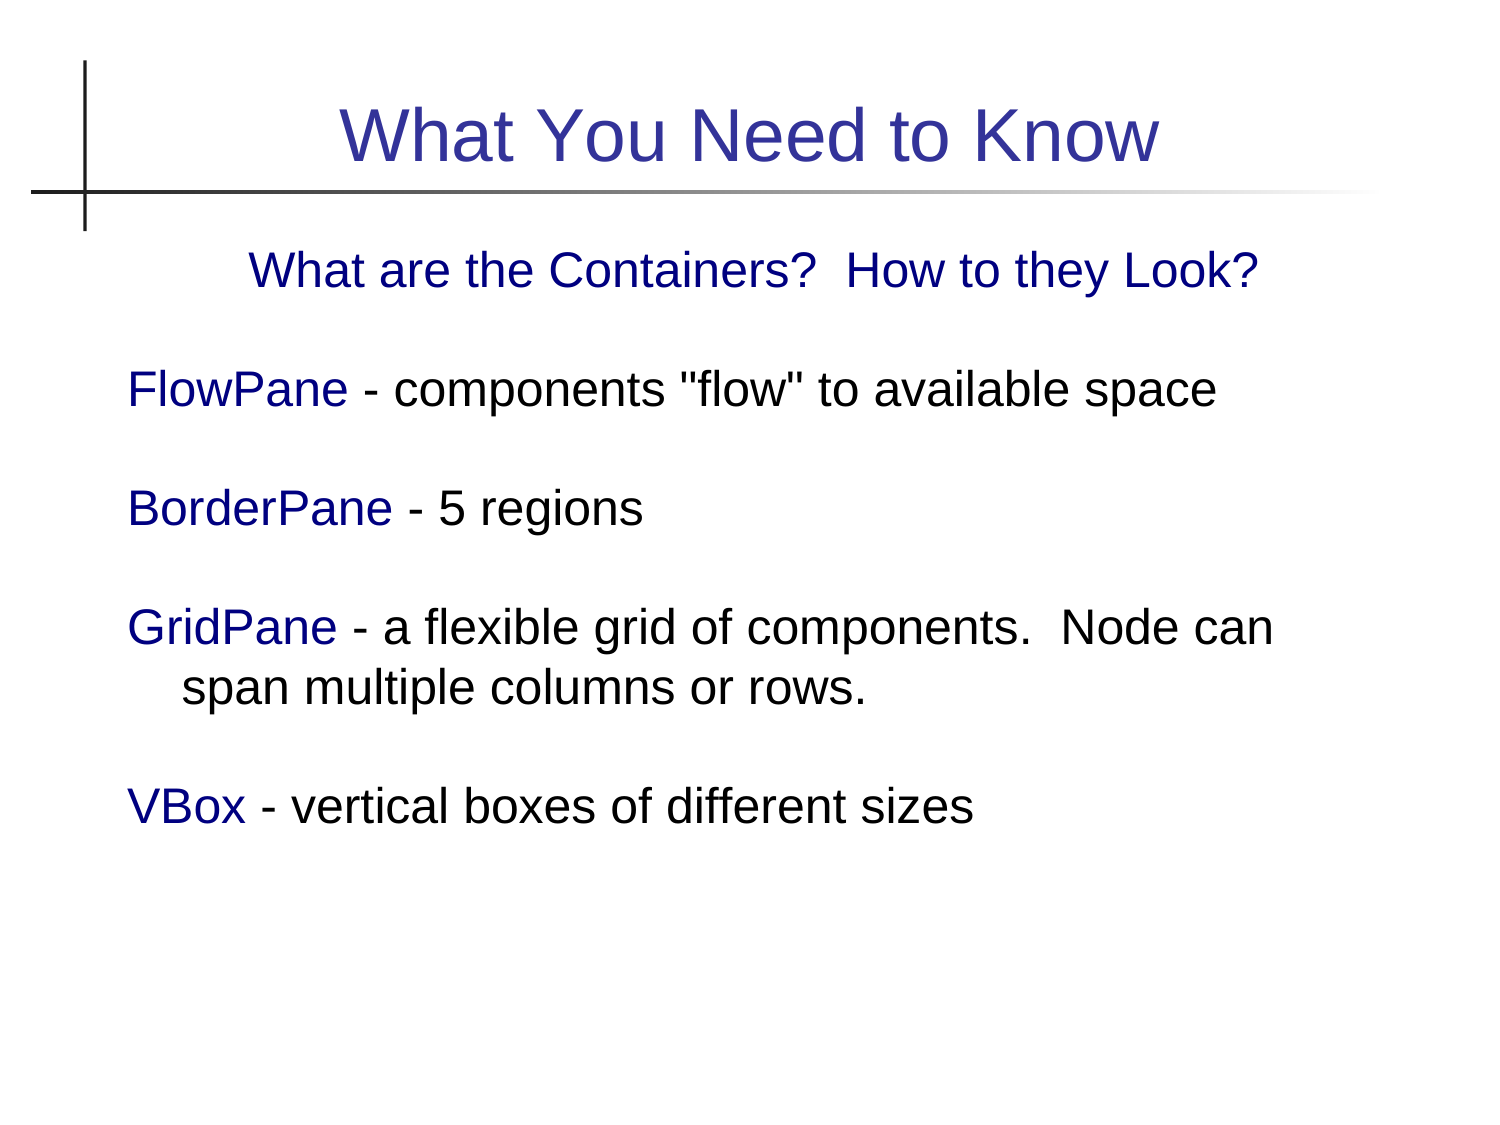

# What You Need to Know
What are the Containers? How to they Look?
FlowPane - components "flow" to available space
BorderPane - 5 regions
GridPane - a flexible grid of components. Node can span multiple columns or rows.
VBox - vertical boxes of different sizes